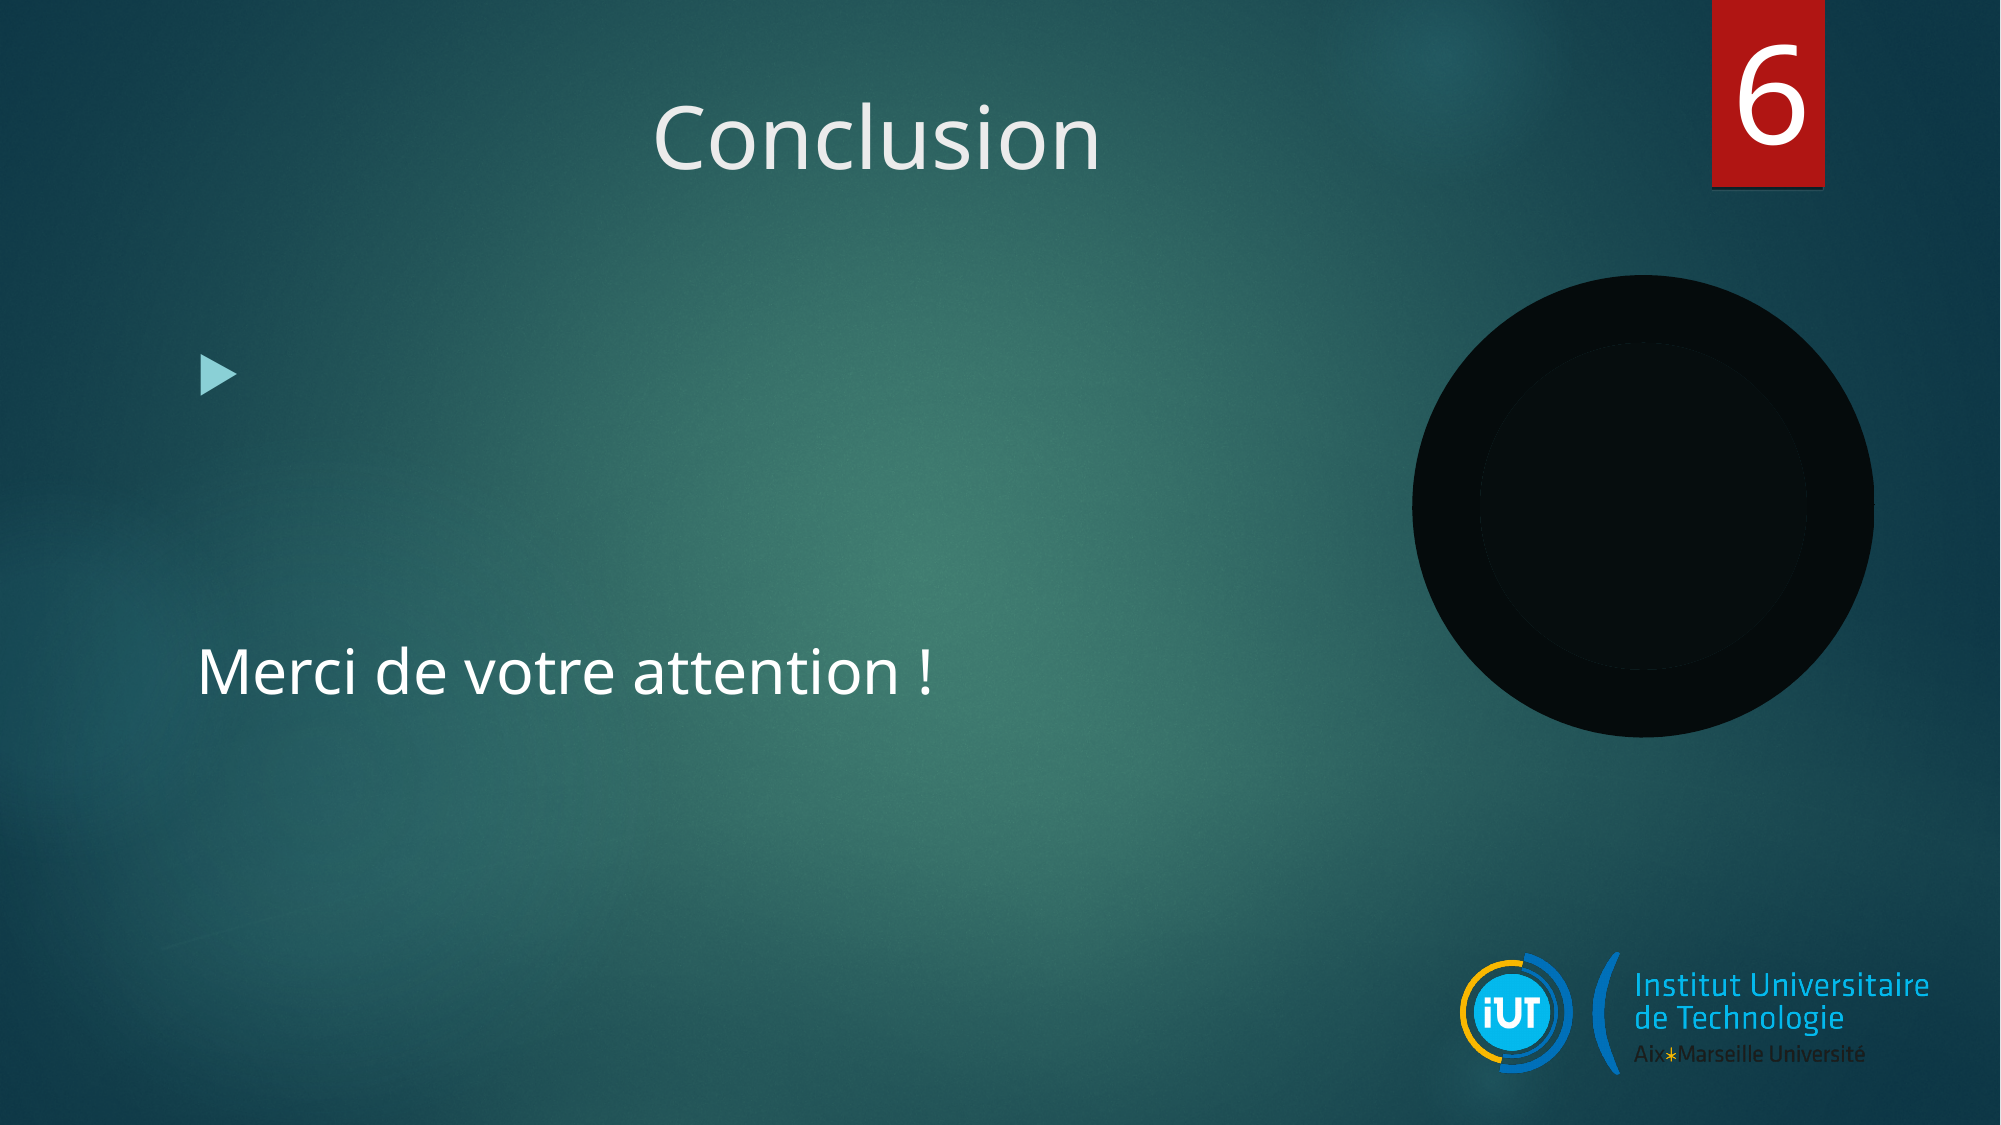

6
# Conclusion
Merci de votre attention !